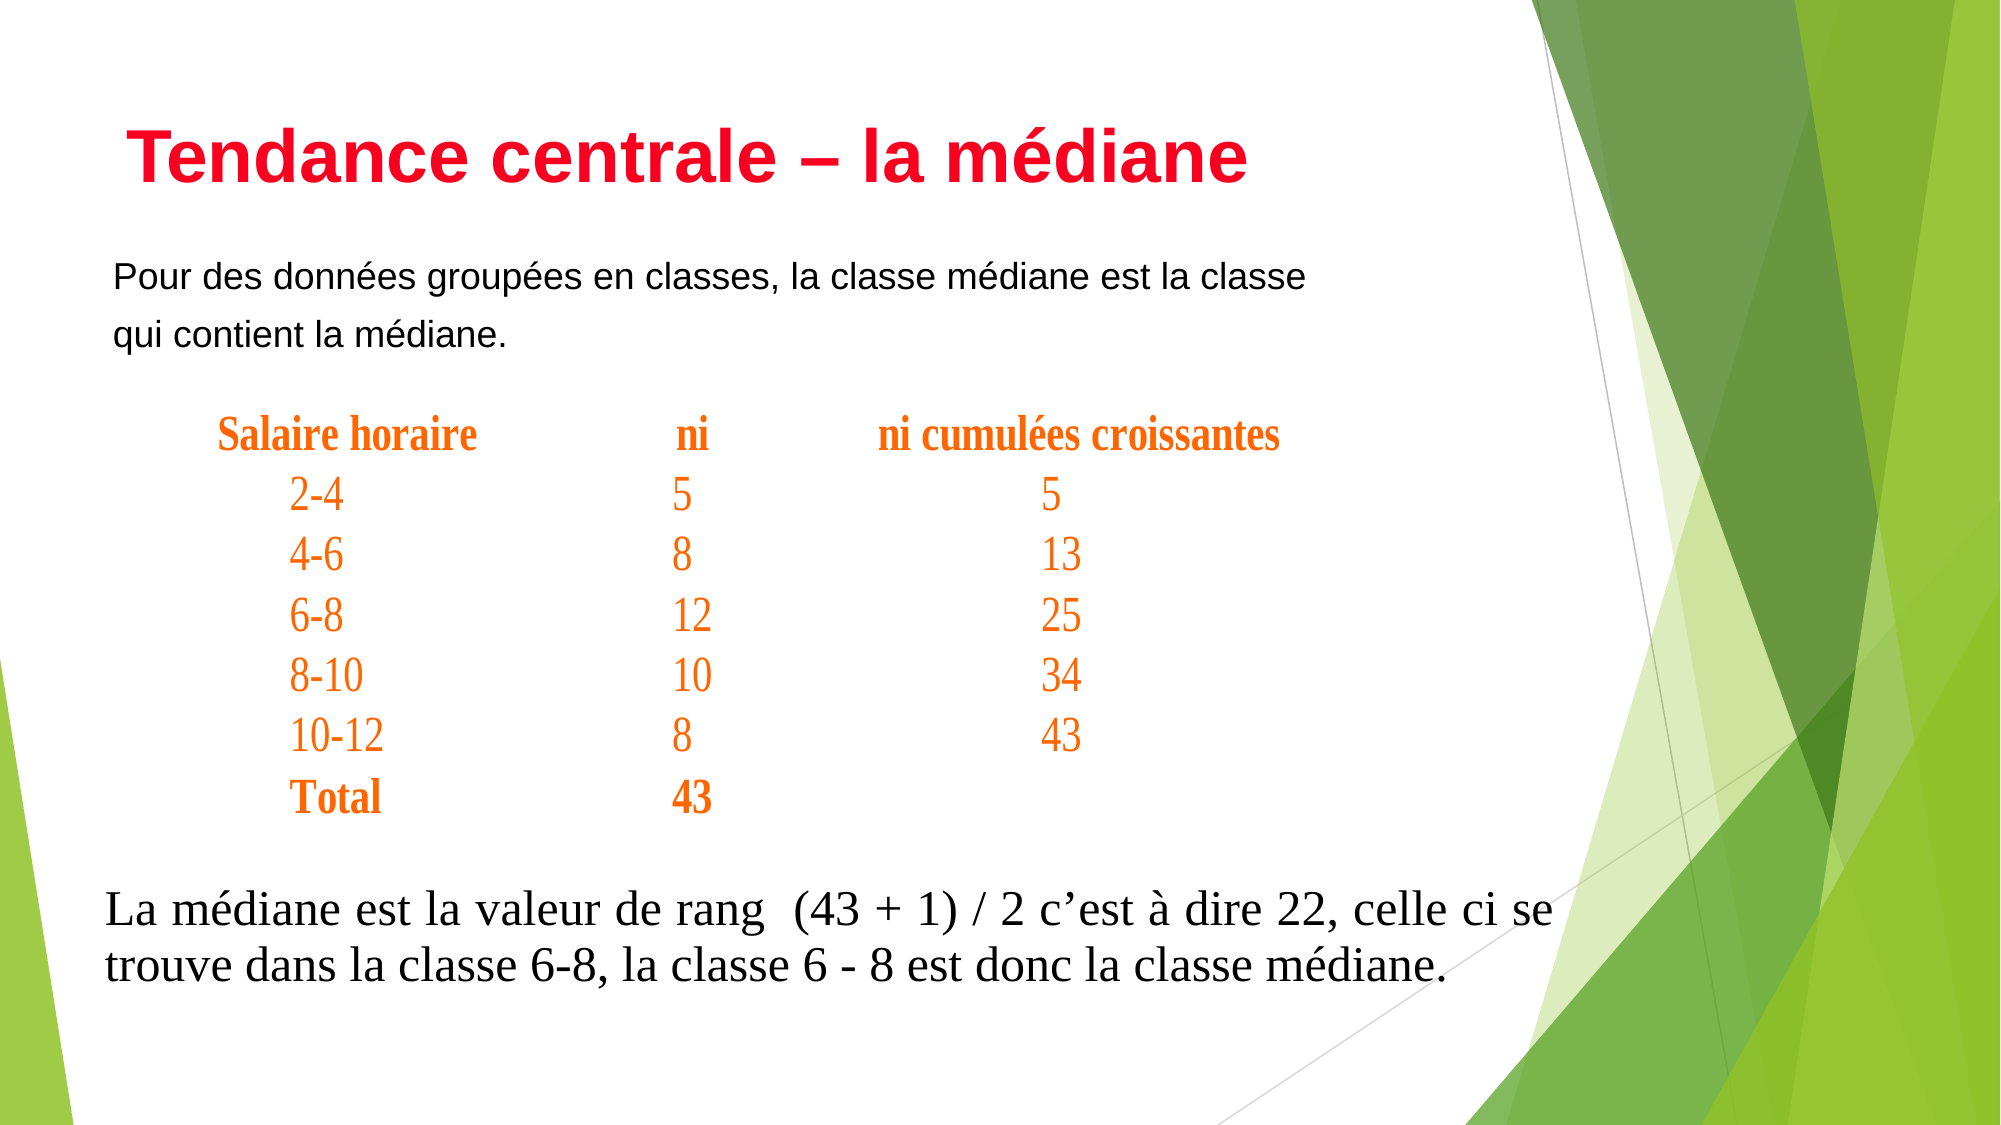

# Tendance centrale – la médiane
Pour des données groupées en classes, la classe médiane est la classe
qui contient la médiane.
La médiane est la valeur de rang (43 + 1) / 2 c’est à dire 22, celle ci se trouve dans la classe 6‑8, la classe 6 ‑ 8 est donc la classe médiane.